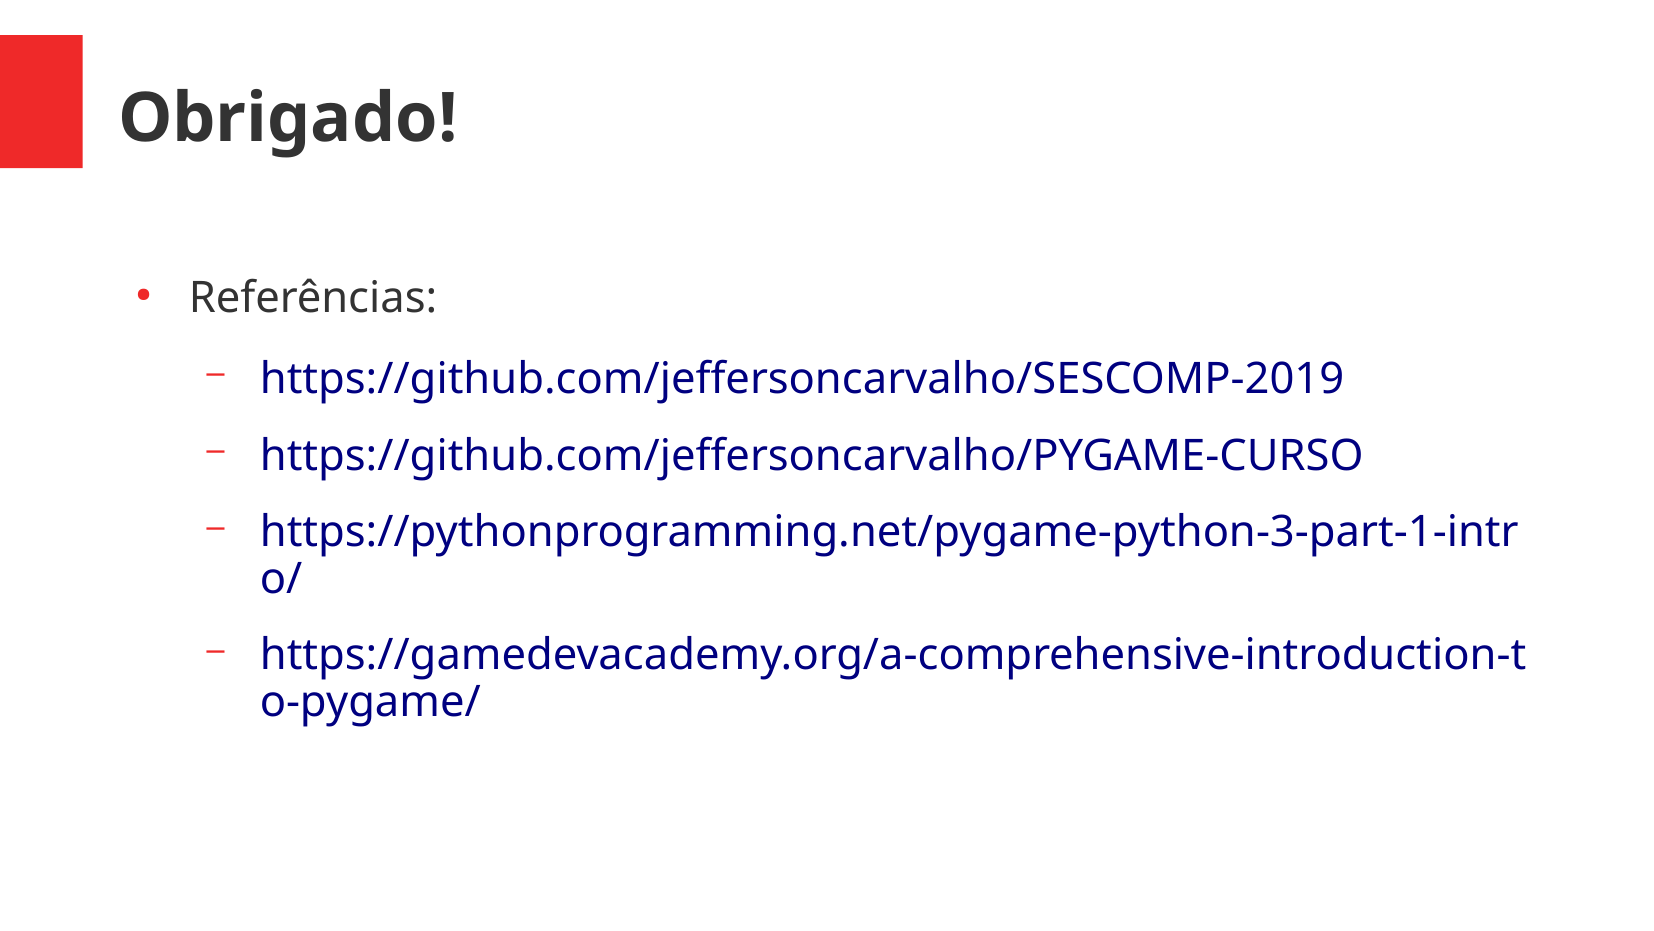

# Obrigado!
Referências:
https://github.com/jeffersoncarvalho/SESCOMP-2019
https://github.com/jeffersoncarvalho/PYGAME-CURSO
https://pythonprogramming.net/pygame-python-3-part-1-intro/
https://gamedevacademy.org/a-comprehensive-introduction-to-pygame/